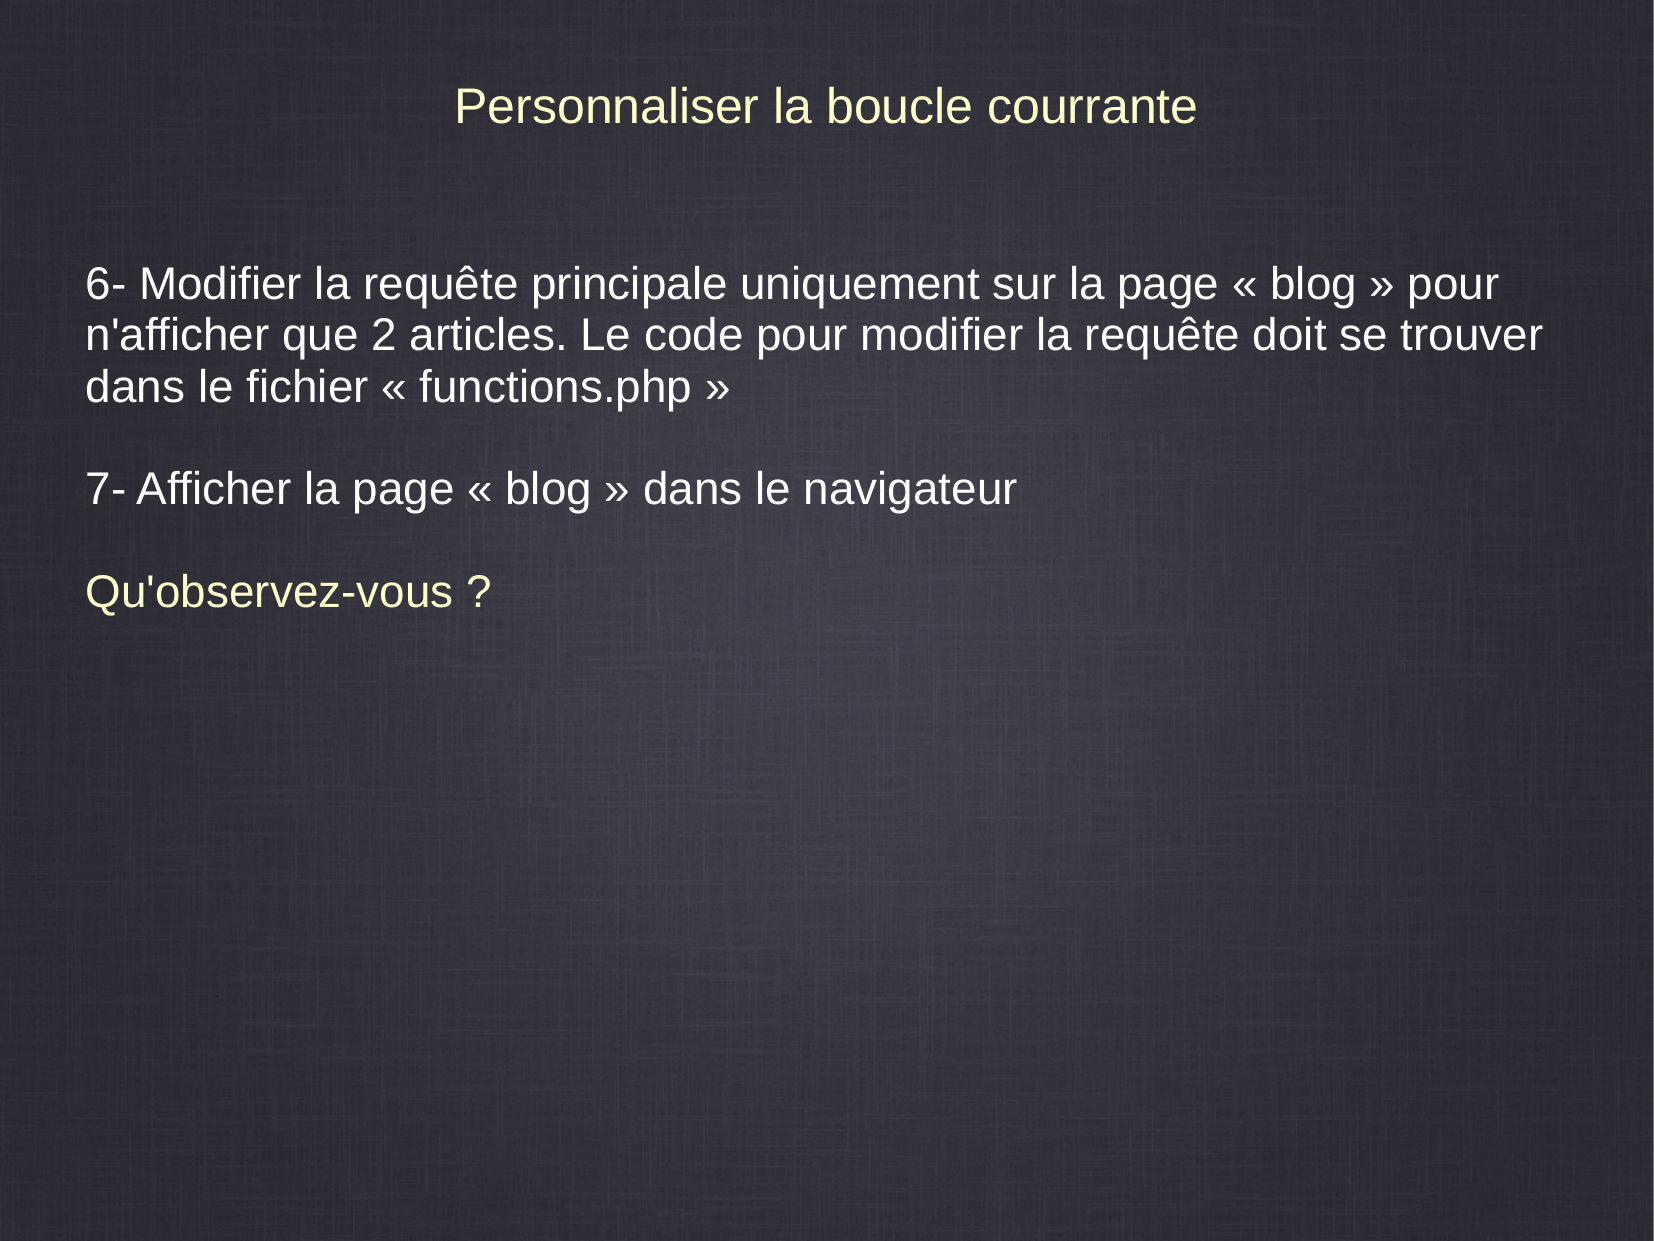

Personnaliser la boucle courrante
6- Modifier la requête principale uniquement sur la page « blog » pour n'afficher que 2 articles. Le code pour modifier la requête doit se trouver dans le fichier « functions.php »
7- Afficher la page « blog » dans le navigateur
Qu'observez-vous ?